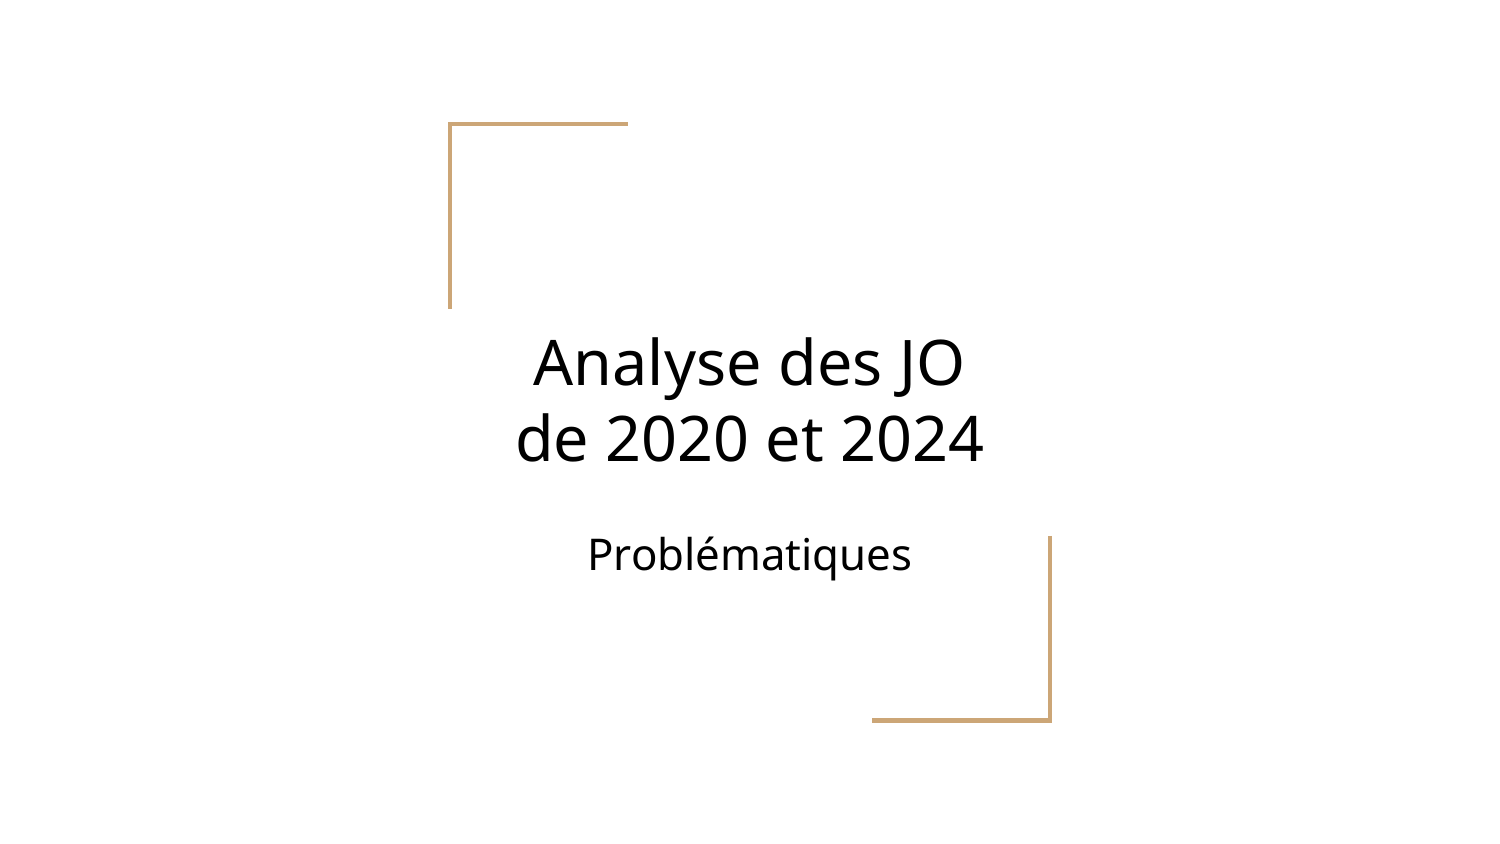

# Analyse des JO de 2020 et 2024
Problématiques